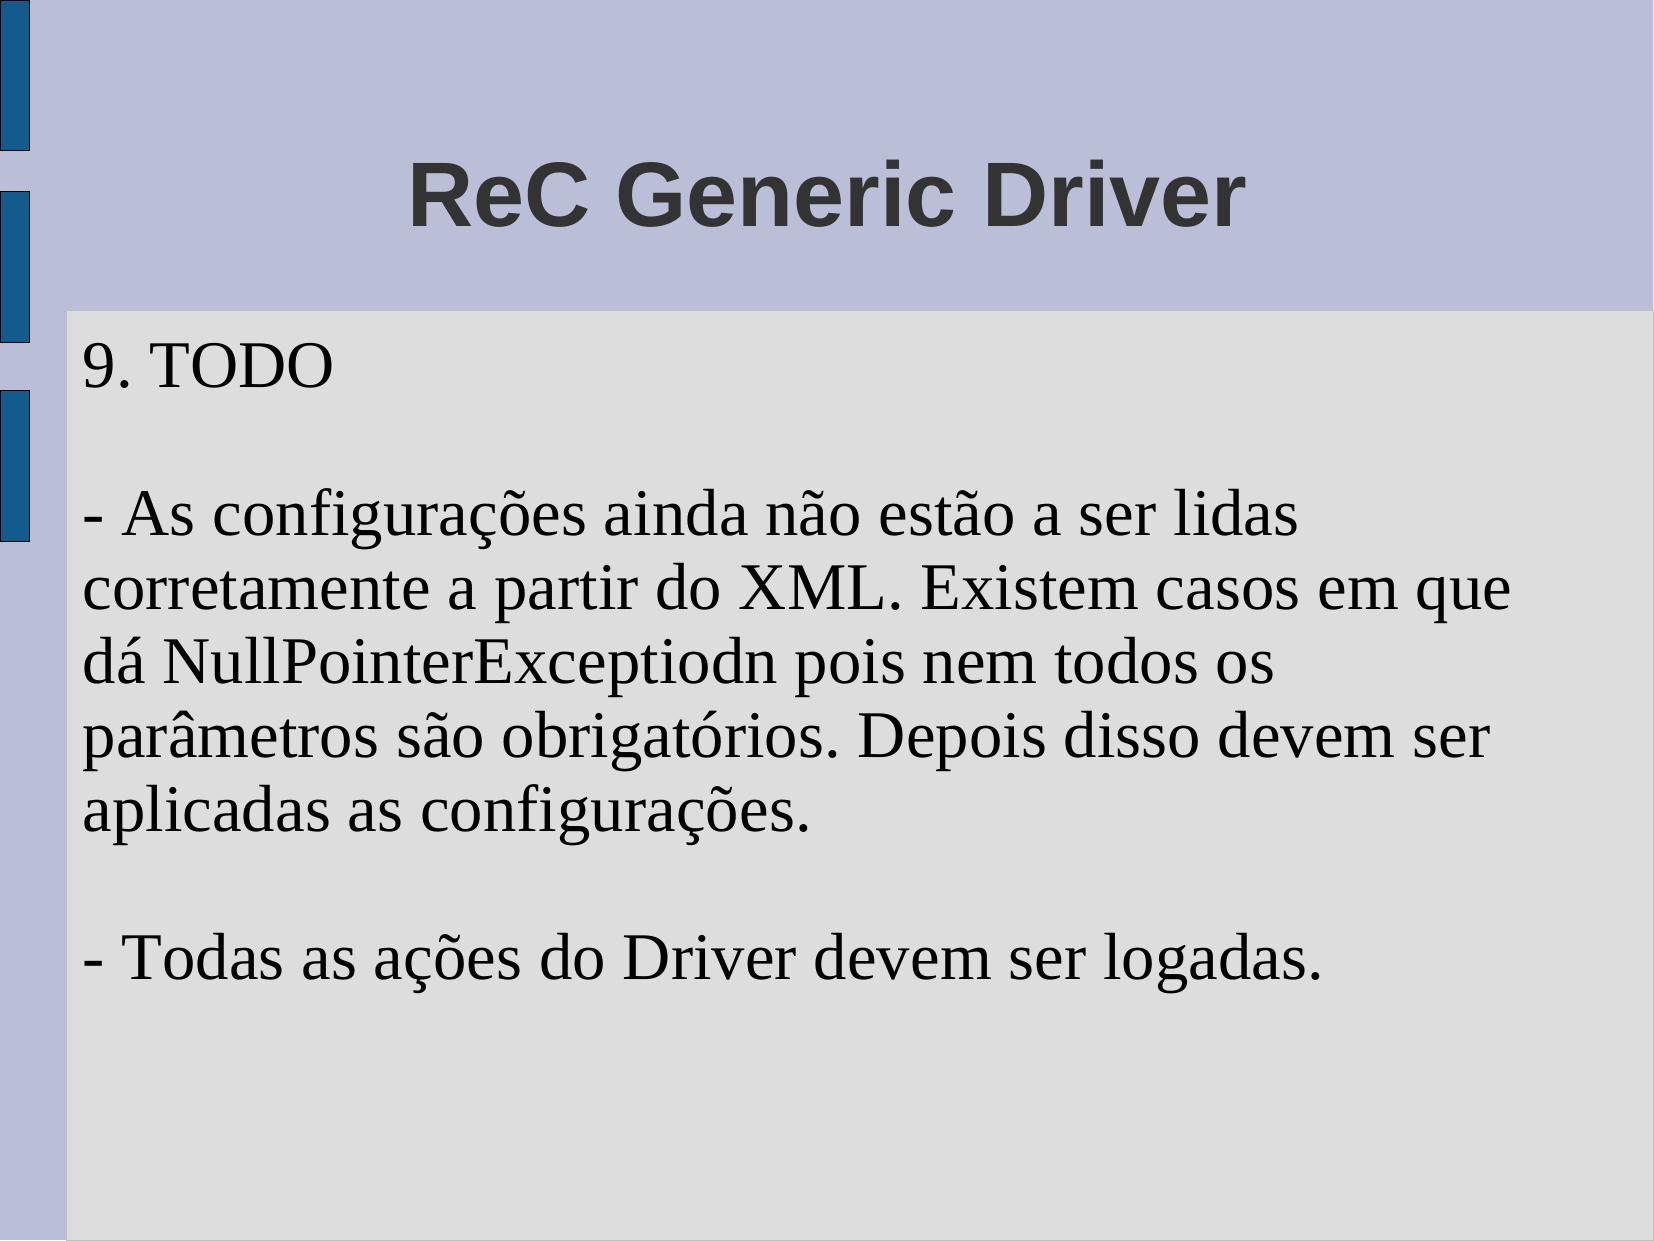

# ReC Generic Driver
9. TODO
- As configurações ainda não estão a ser lidas corretamente a partir do XML. Existem casos em que dá NullPointerExceptiodn pois nem todos os parâmetros são obrigatórios. Depois disso devem ser aplicadas as configurações.
- Todas as ações do Driver devem ser logadas.